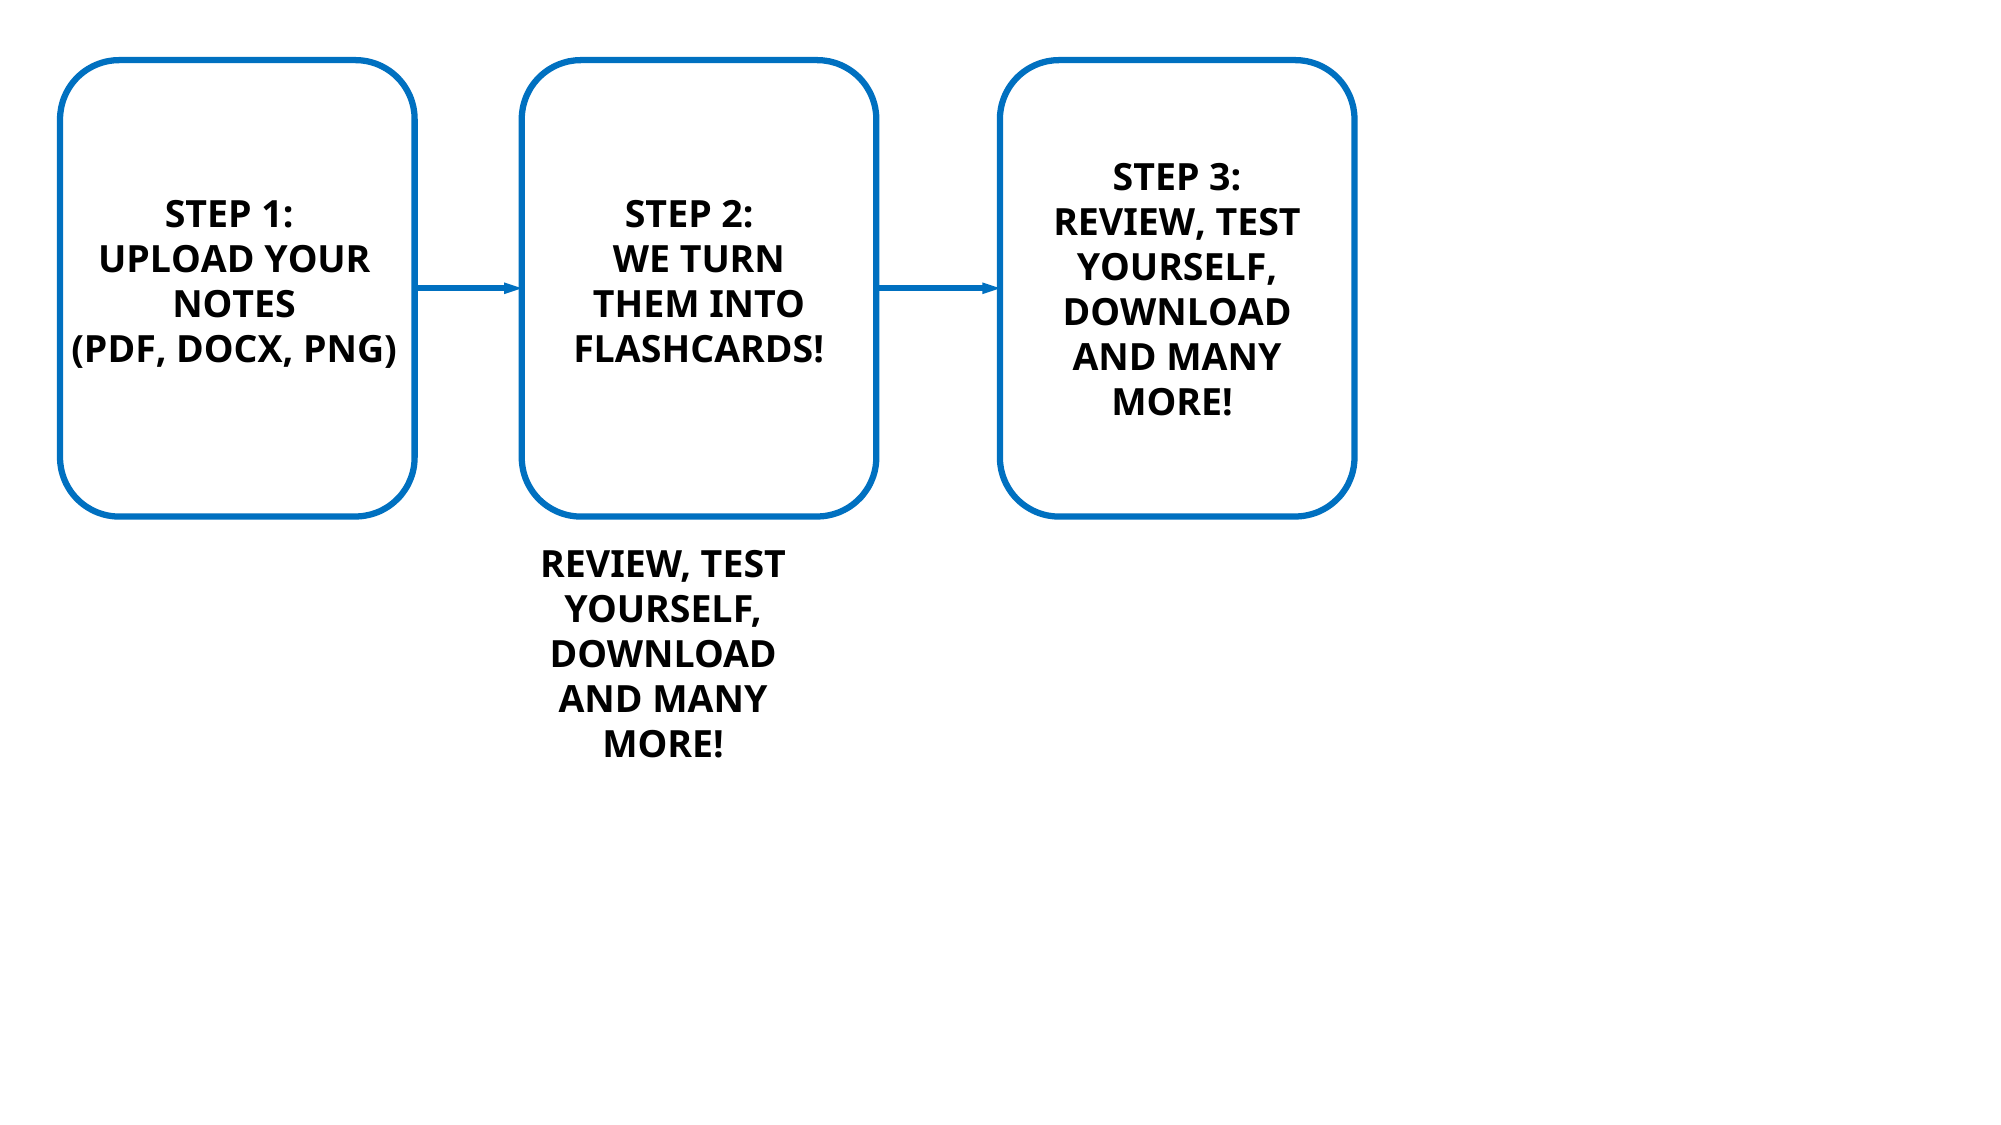

STEP 3:
REVIEW, TEST YOURSELF, DOWNLOAD AND MANY MORE!
STEP 1:
UPLOAD YOUR NOTES
(PDF, DOCX, PNG)
STEP 2:
WE TURN THEM INTO FLASHCARDS!
REVIEW, TEST YOURSELF, DOWNLOAD AND MANY MORE!